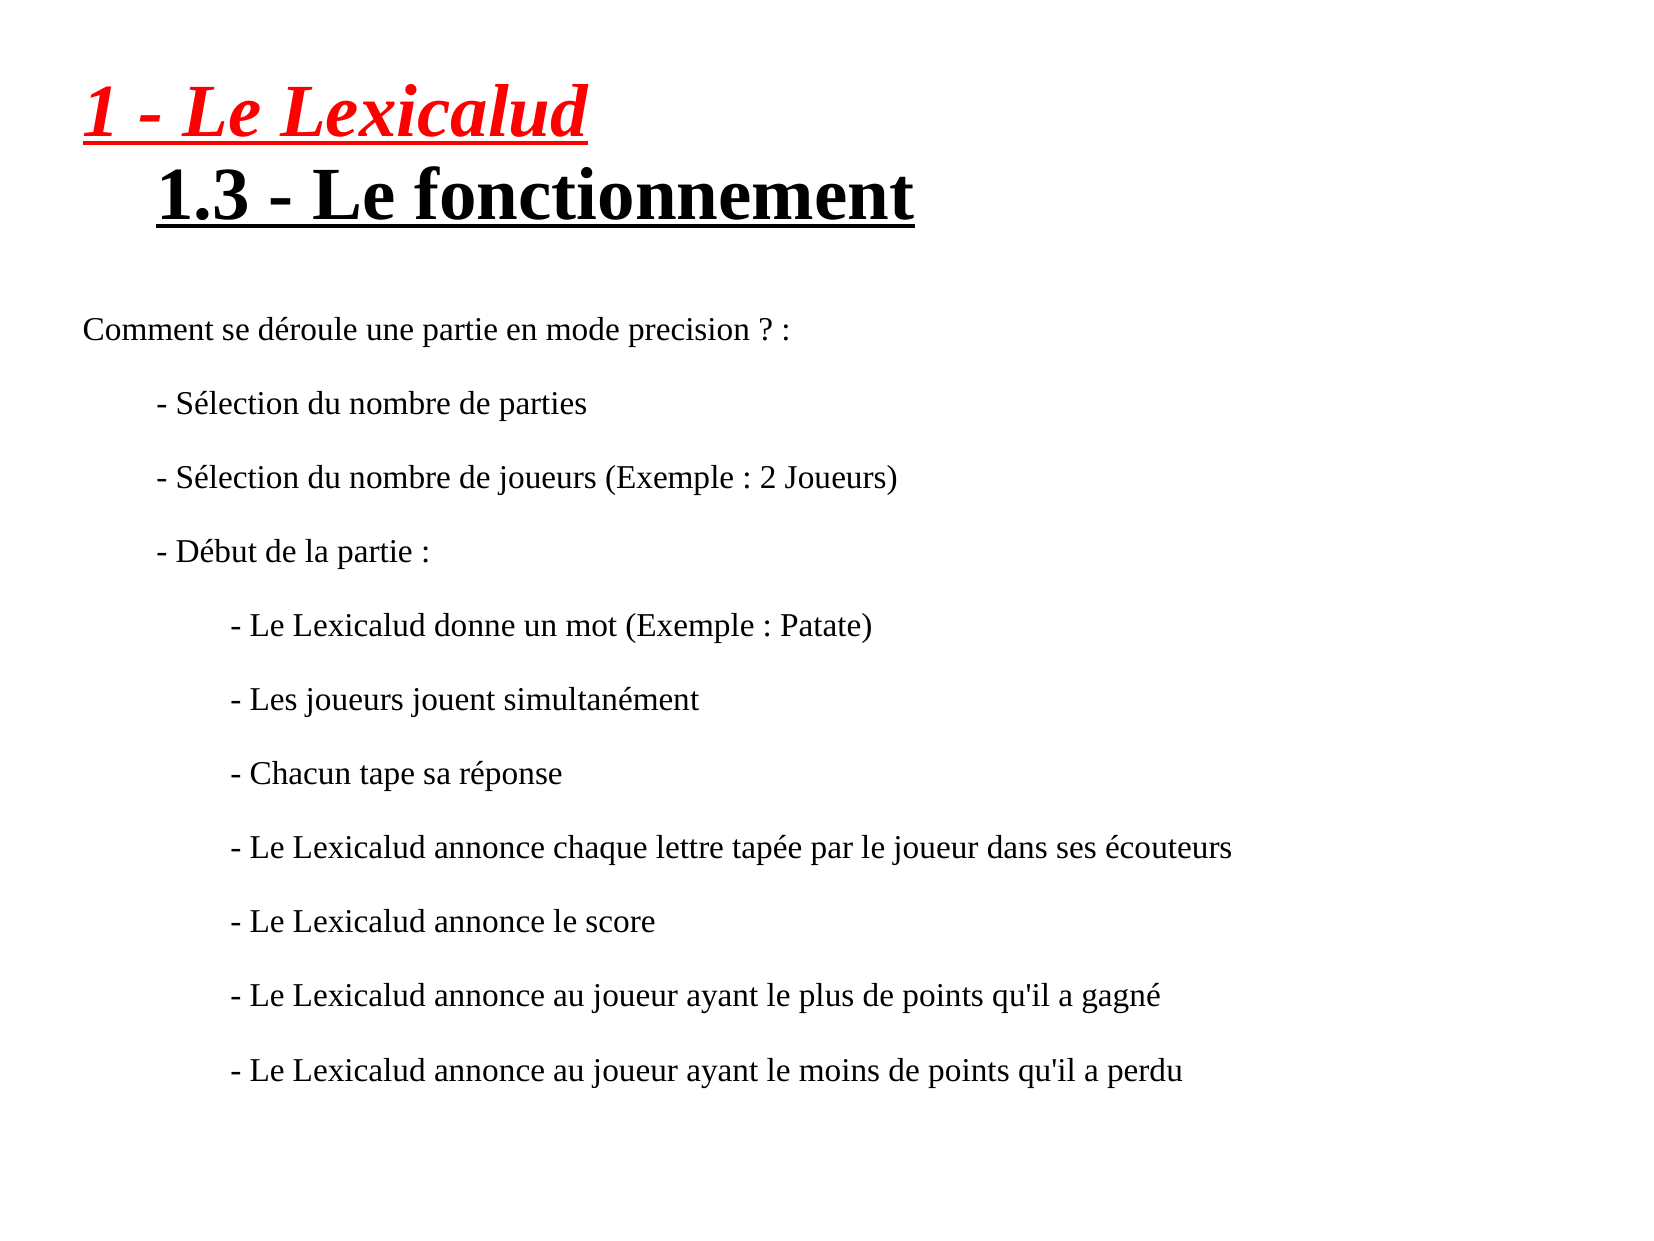

# 1 - Le Lexicalud 1.3 - Le fonctionnement
Comment se déroule une partie en mode precision ? :
	- Sélection du nombre de parties
	- Sélection du nombre de joueurs (Exemple : 2 Joueurs)
	- Début de la partie :
		- Le Lexicalud donne un mot (Exemple : Patate)
		- Les joueurs jouent simultanément
		- Chacun tape sa réponse
		- Le Lexicalud annonce chaque lettre tapée par le joueur dans ses écouteurs
		- Le Lexicalud annonce le score
		- Le Lexicalud annonce au joueur ayant le plus de points qu'il a gagné
		- Le Lexicalud annonce au joueur ayant le moins de points qu'il a perdu